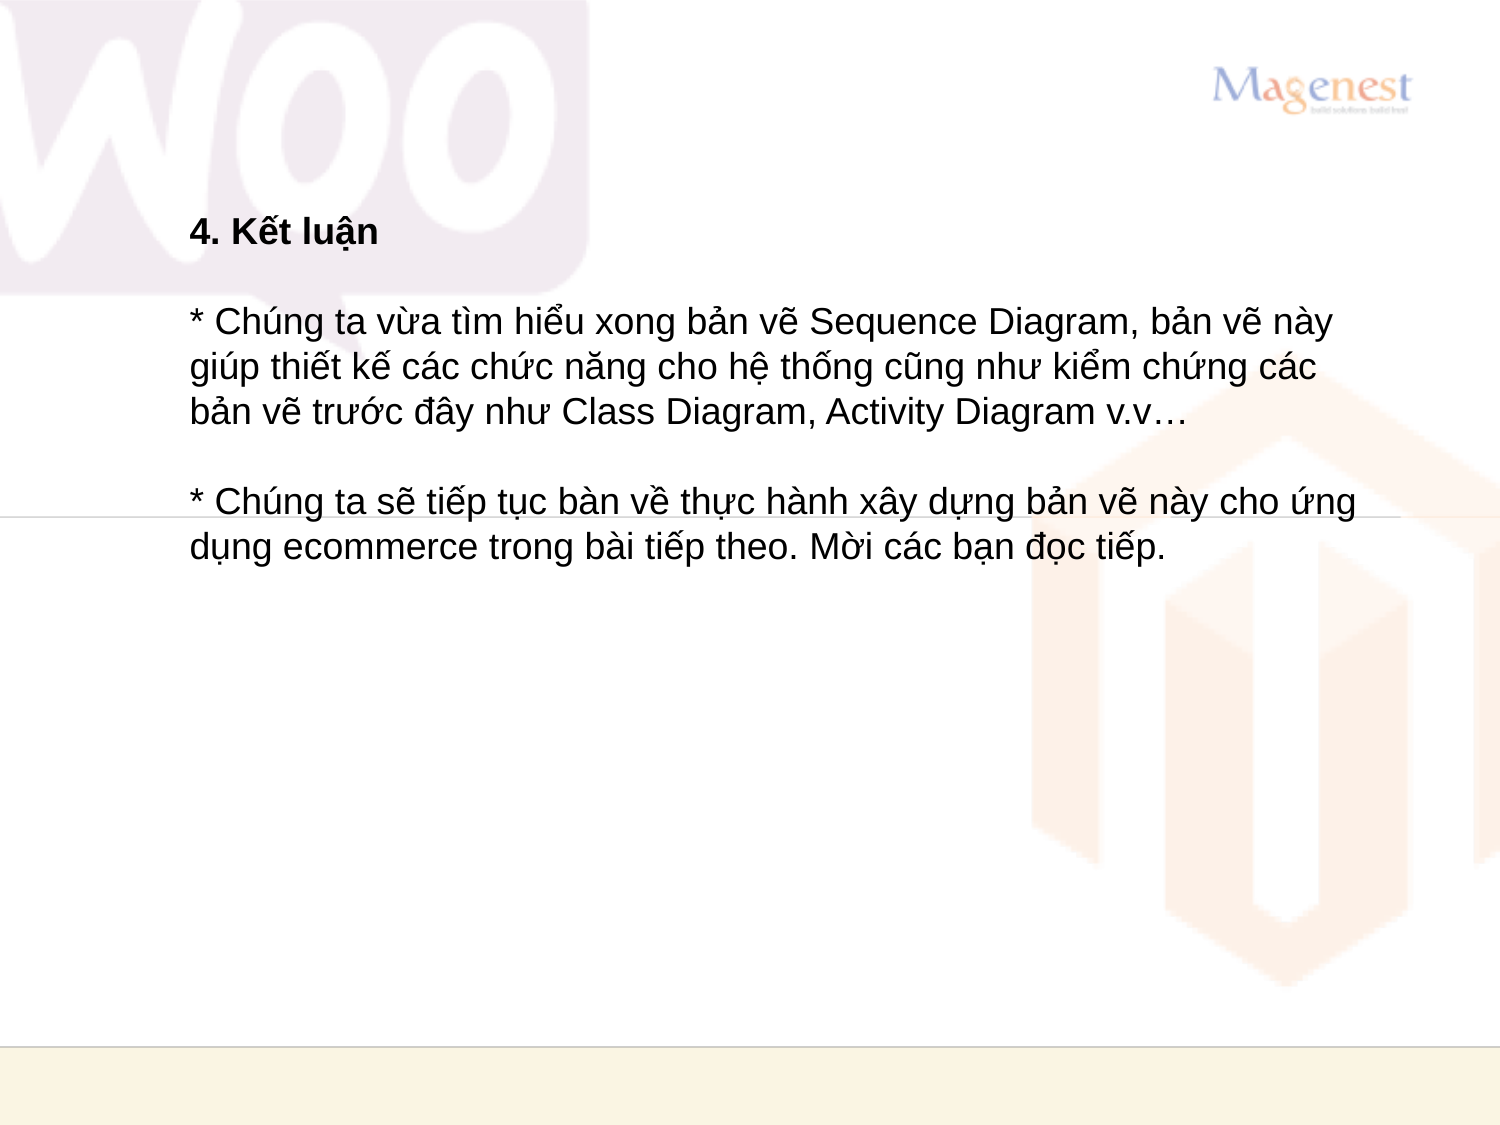

4. Kết luận
* Chúng ta vừa tìm hiểu xong bản vẽ Sequence Diagram, bản vẽ này giúp thiết kế các chức năng cho hệ thống cũng như kiểm chứng các bản vẽ trước đây như Class Diagram, Activity Diagram v.v…
* Chúng ta sẽ tiếp tục bàn về thực hành xây dựng bản vẽ này cho ứng dụng ecommerce trong bài tiếp theo. Mời các bạn đọc tiếp.